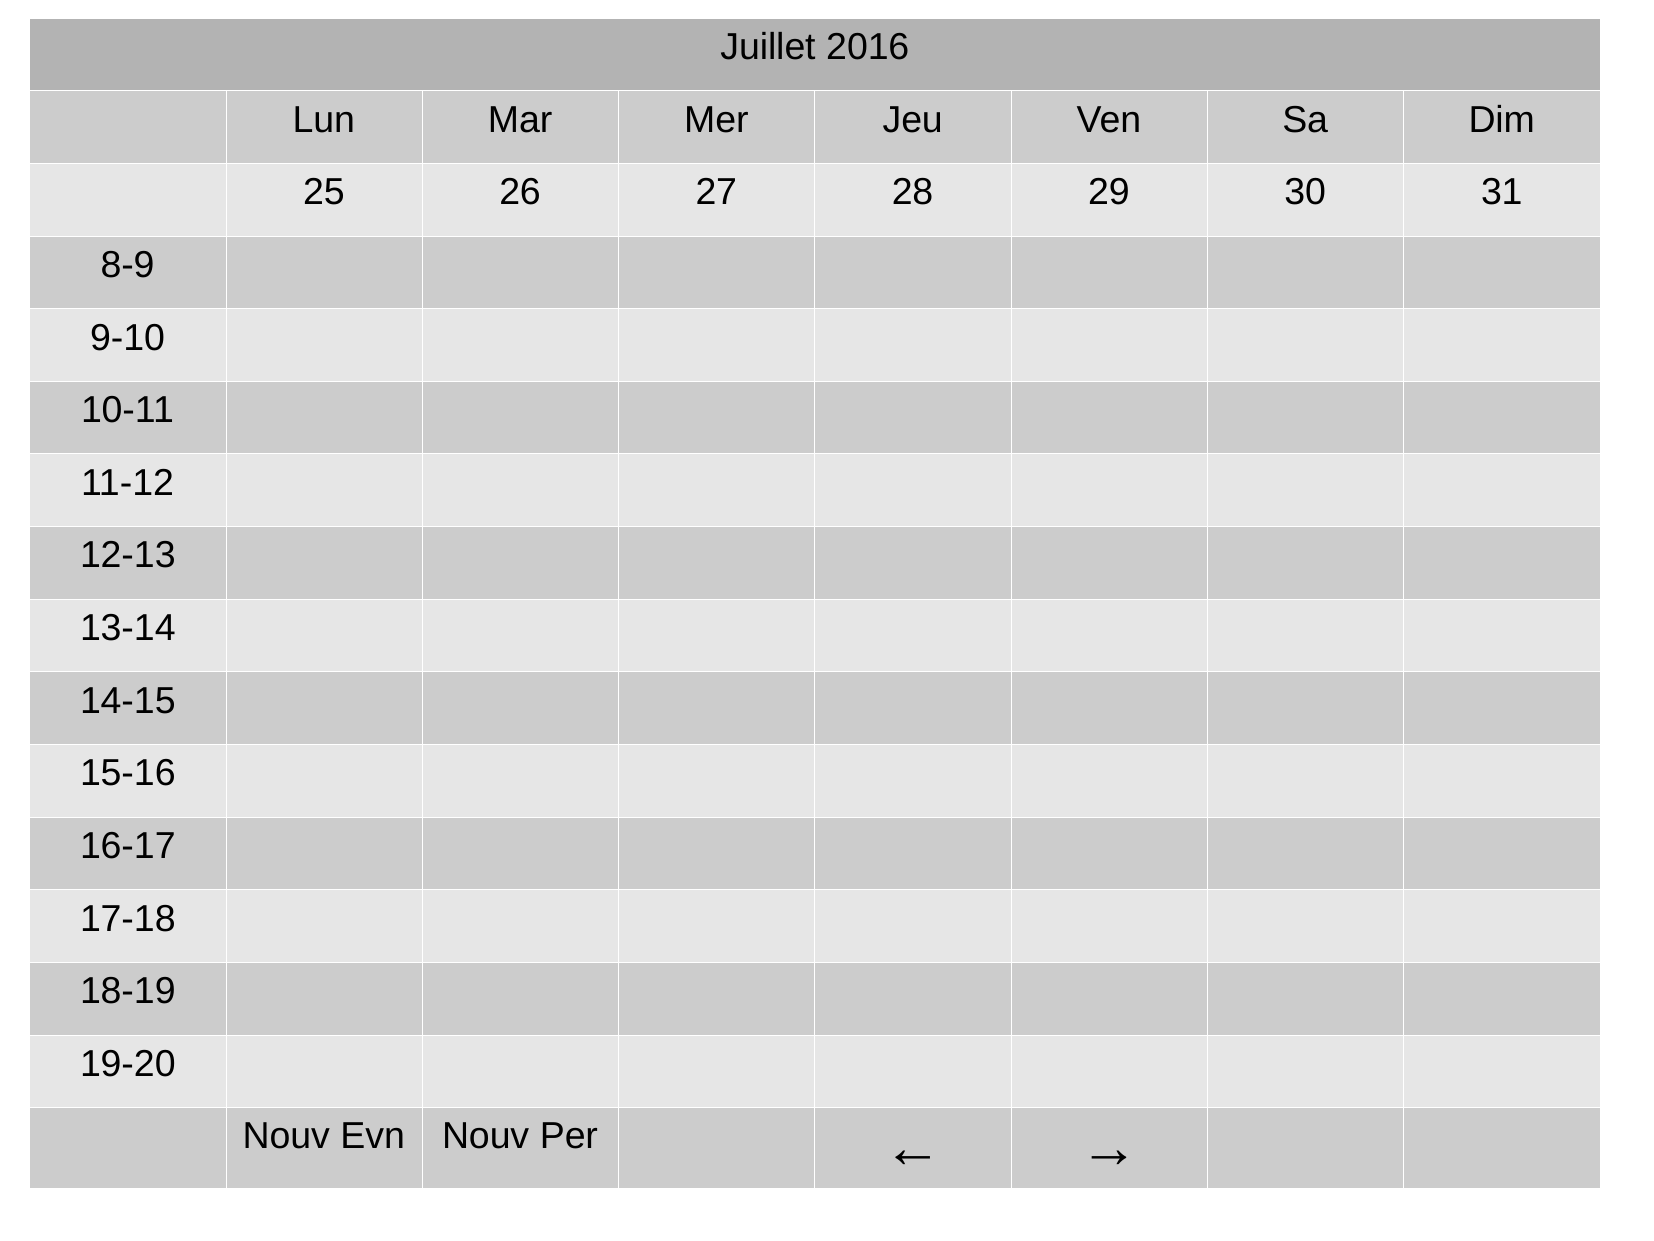

| Juillet 2016 | | | | | | | |
| --- | --- | --- | --- | --- | --- | --- | --- |
| | Lun | Mar | Mer | Jeu | Ven | Sa | Dim |
| | 25 | 26 | 27 | 28 | 29 | 30 | 31 |
| 8-9 | | | | | | | |
| 9-10 | | | | | | | |
| 10-11 | | | | | | | |
| 11-12 | | | | | | | |
| 12-13 | | | | | | | |
| 13-14 | | | | | | | |
| 14-15 | | | | | | | |
| 15-16 | | | | | | | |
| 16-17 | | | | | | | |
| 17-18 | | | | | | | |
| 18-19 | | | | | | | |
| 19-20 | | | | | | | |
| | Nouv Evn | Nouv Per | | ← | → | | |